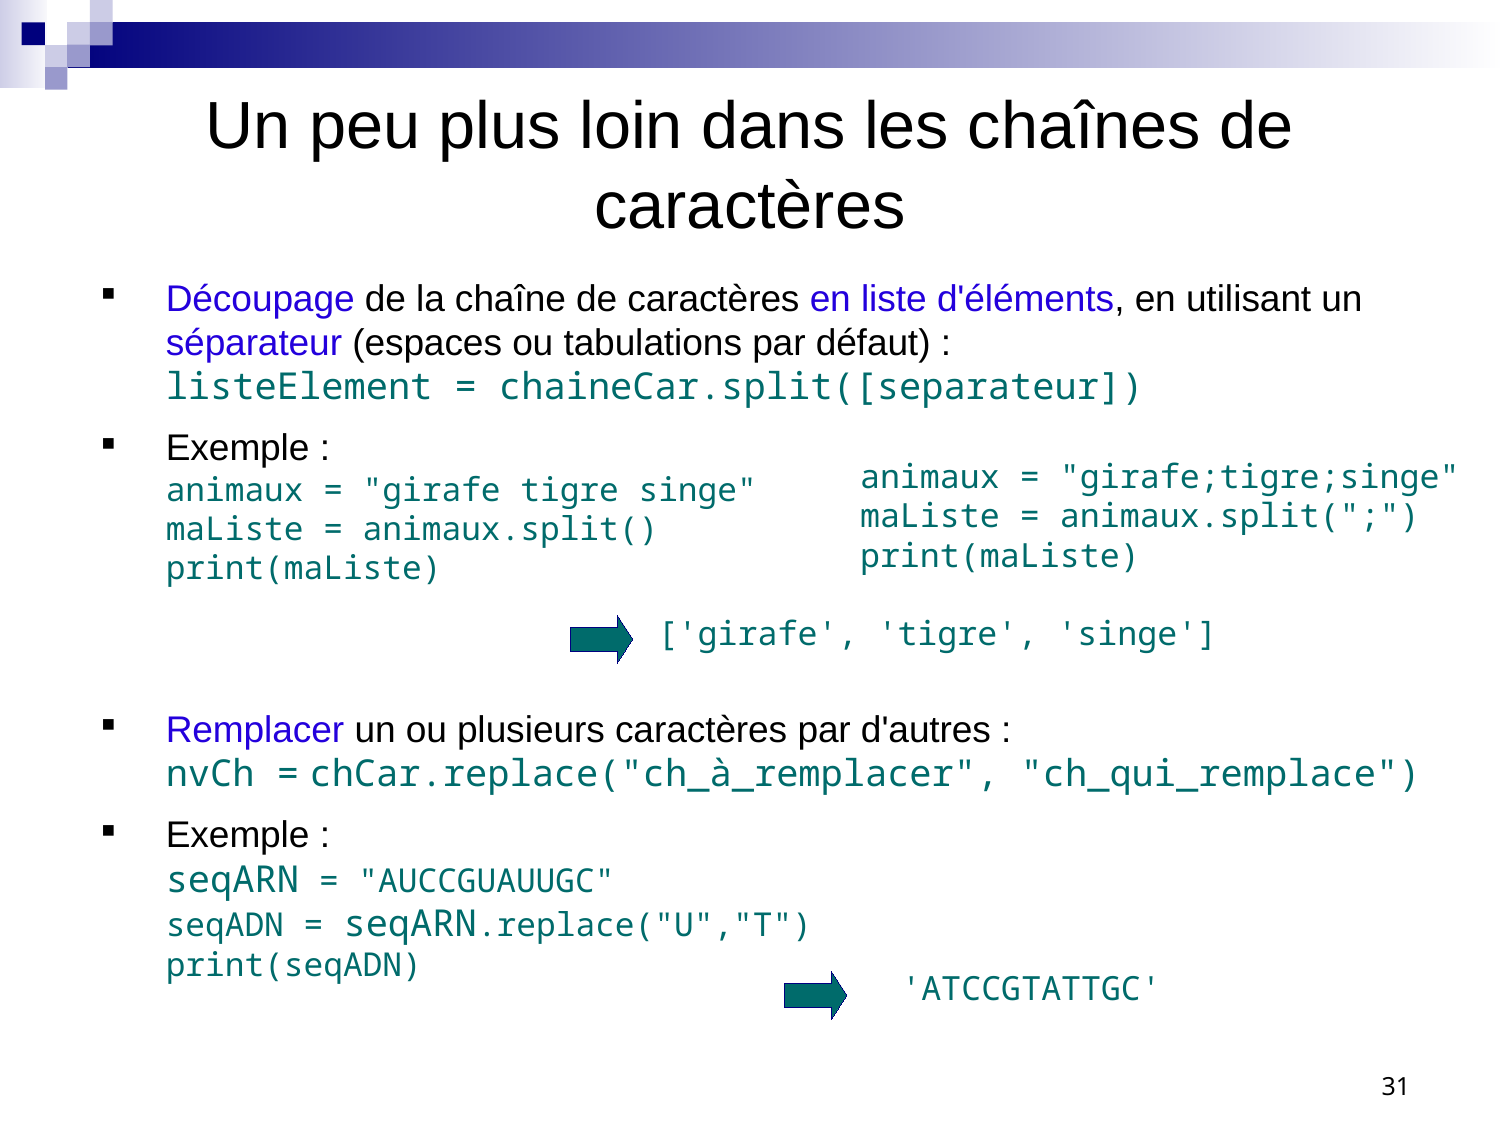

# Un peu plus loin dans les chaînes de caractères
Découpage de la chaîne de caractères en liste d'éléments, en utilisant un séparateur (espaces ou tabulations par défaut) :
listeElement = chaineCar.split([separateur])
Exemple :
animaux = "girafe tigre singe"
maListe = animaux.split()
print(maListe)
Remplacer un ou plusieurs caractères par d'autres :
nvCh = chCar.replace("ch_à_remplacer", "ch_qui_remplace")
Exemple :
seqARN = "AUCCGUAUUGC"
seqADN = seqARN.replace("U","T")
print(seqADN)
animaux = "girafe;tigre;singe"
maListe = animaux.split(";")
print(maListe)
['girafe', 'tigre', 'singe']
'ATCCGTATTGC'
31